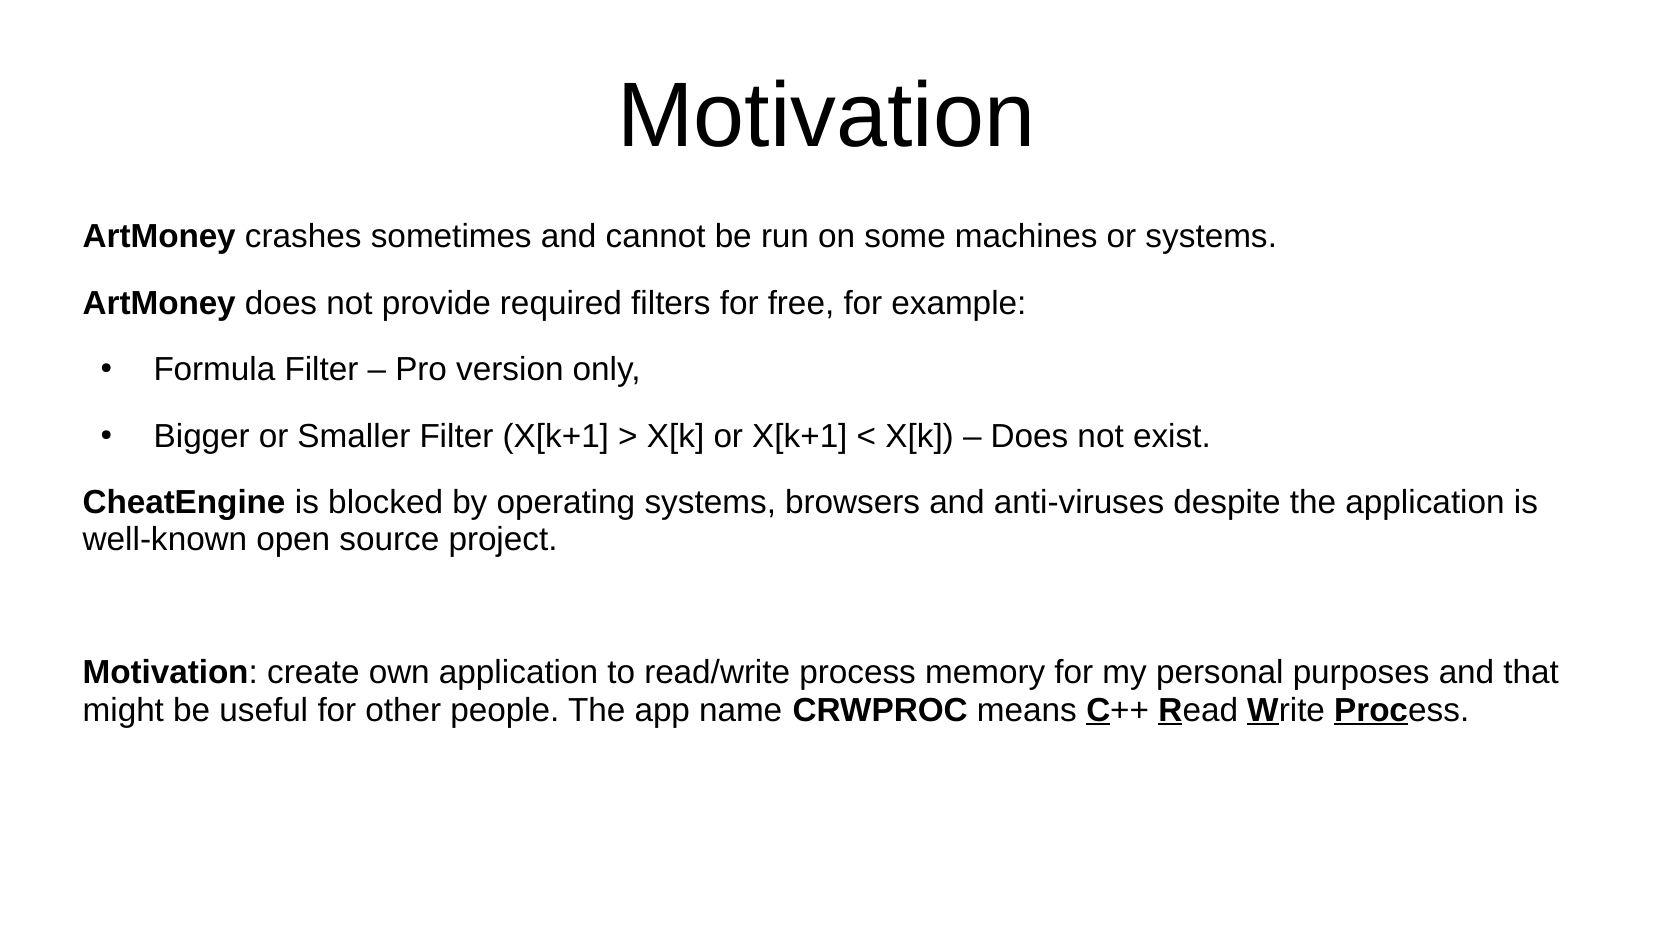

# Motivation
ArtMoney crashes sometimes and cannot be run on some machines or systems.
ArtMoney does not provide required filters for free, for example:
Formula Filter – Pro version only,
Bigger or Smaller Filter (X[k+1] > X[k] or X[k+1] < X[k]) – Does not exist.
CheatEngine is blocked by operating systems, browsers and anti-viruses despite the application is well-known open source project.
Motivation: create own application to read/write process memory for my personal purposes and that might be useful for other people. The app name CRWPROC means C++ Read Write Process.